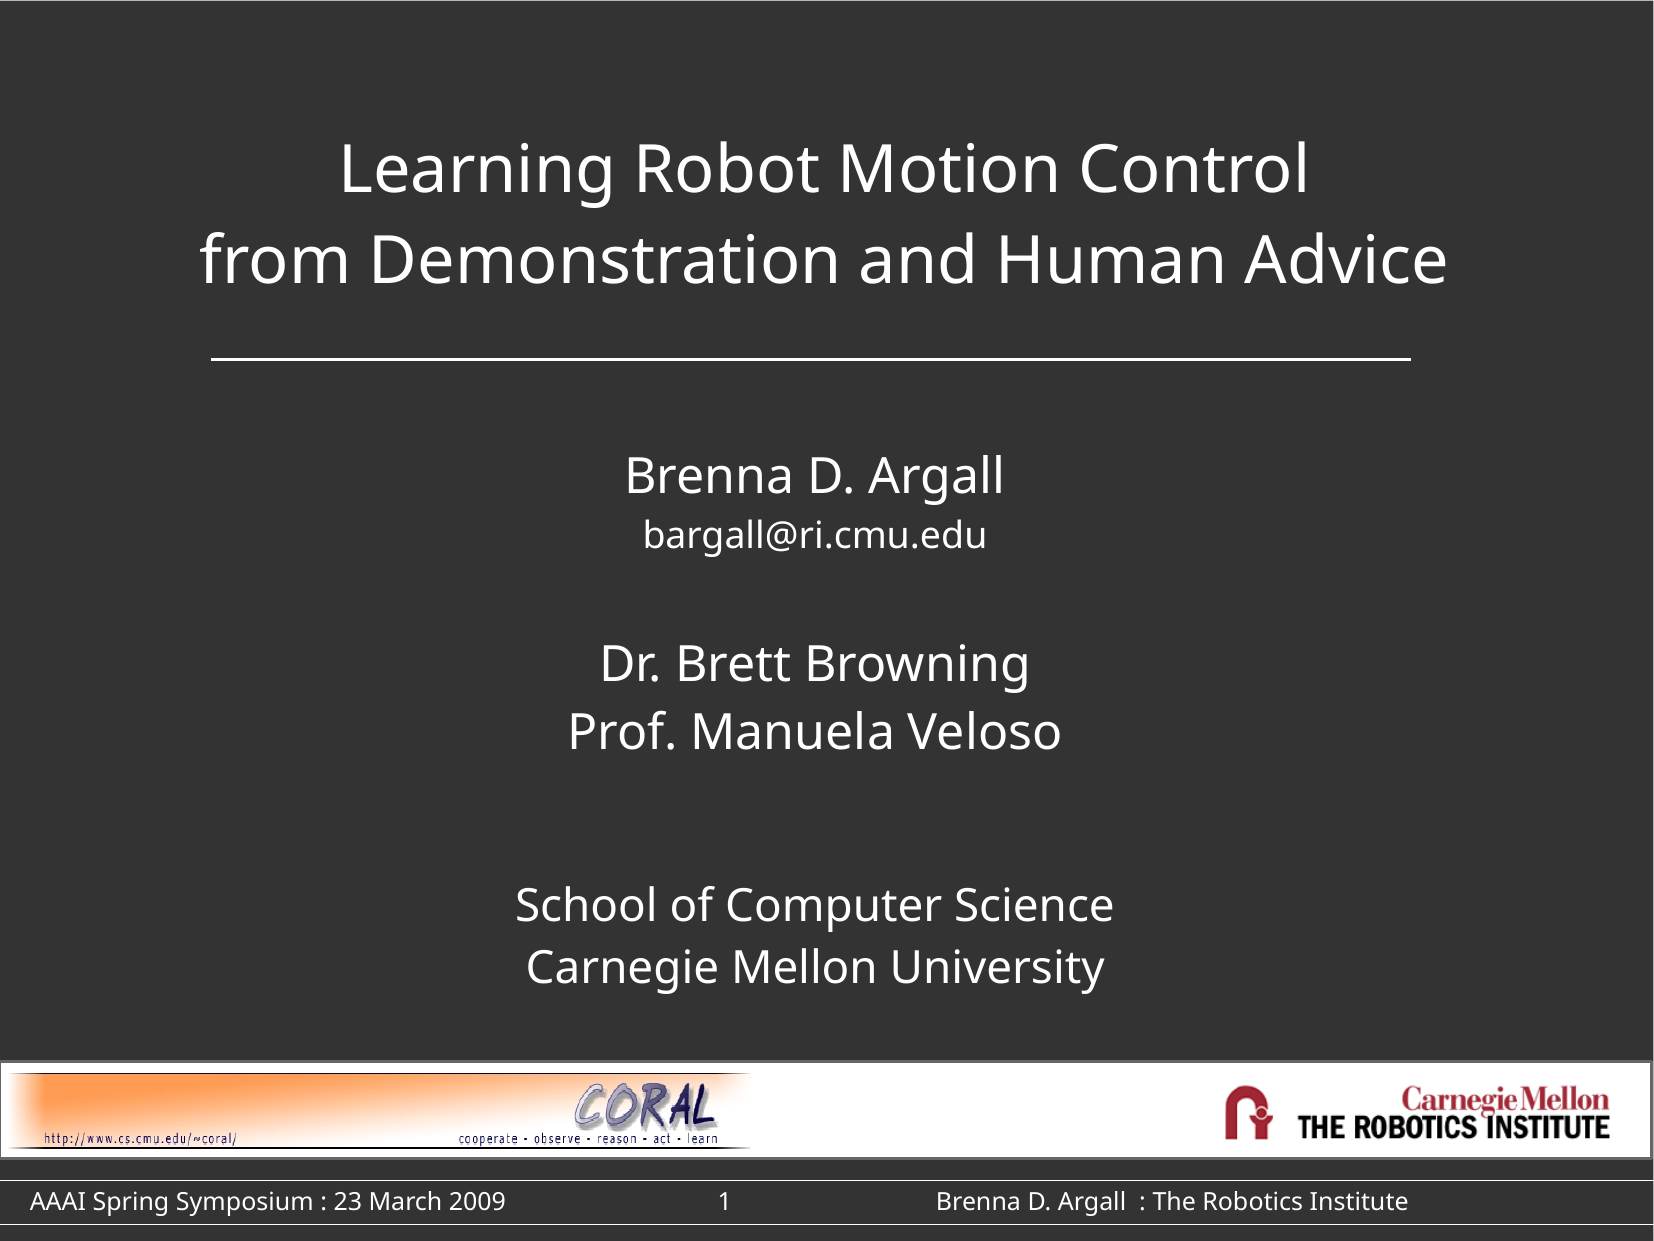

AAAI Spring Symposium : 23 March 2009 Brenna D. Argall : The Robotics Institute
Learning Robot Motion Control
from Demonstration and Human Advice
Brenna D. Argall
bargall@ri.cmu.edu
Dr. Brett Browning
Prof. Manuela Veloso
School of Computer Science
Carnegie Mellon University